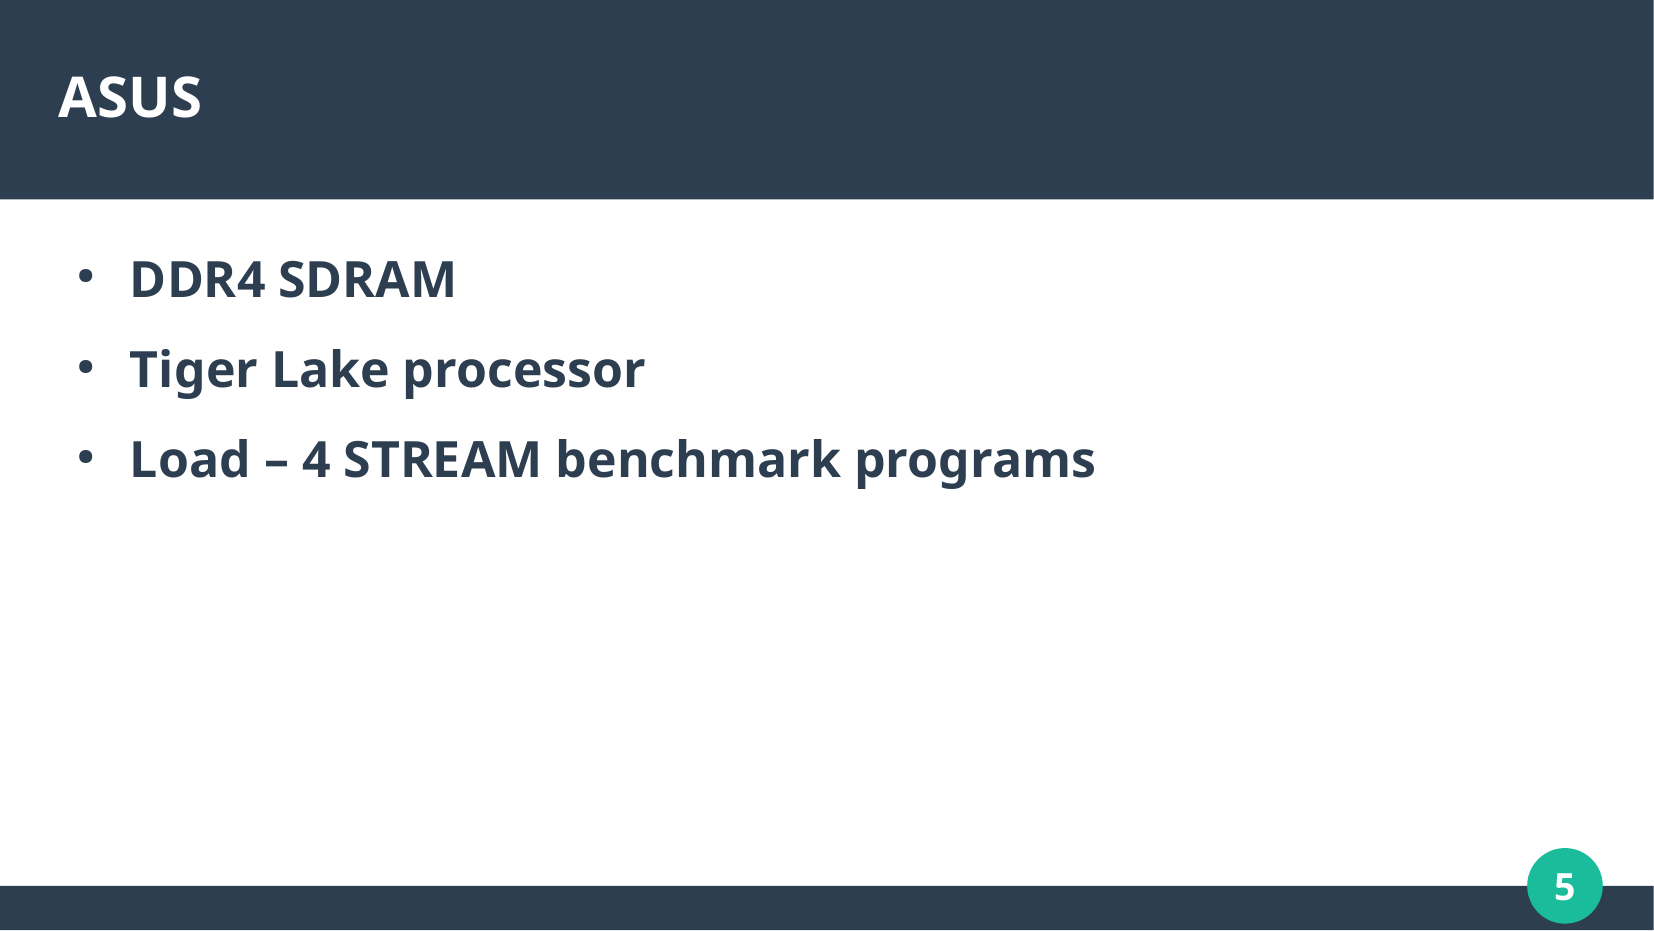

# ASUS
DDR4 SDRAM
Tiger Lake processor
Load – 4 STREAM benchmark programs